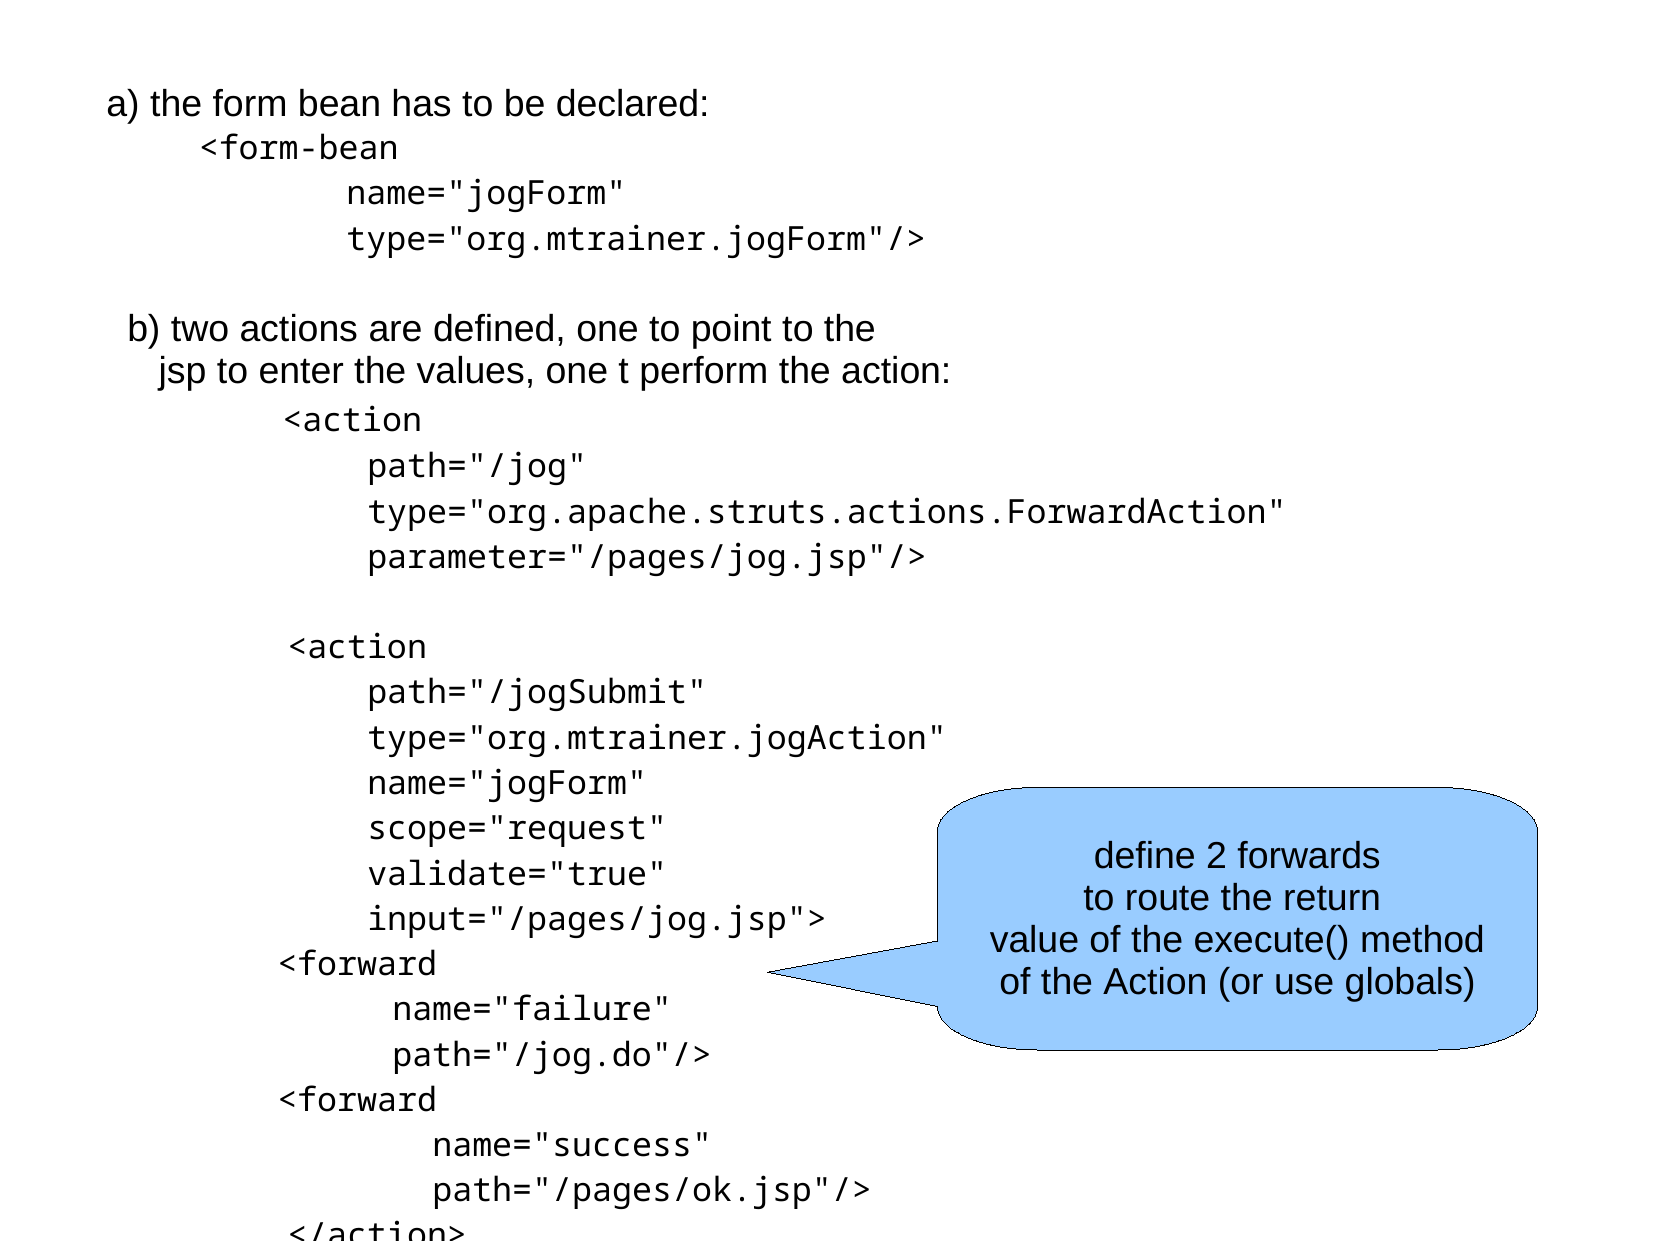

a) the form bean has to be declared:
 <form-bean
 name="jogForm"
 type="org.mtrainer.jogForm"/>
b) two actions are defined, one to point to the
 jsp to enter the values, one t perform the action:
 <action
 path="/jog"
 type="org.apache.struts.actions.ForwardAction"
 parameter="/pages/jog.jsp"/>
 <action
 path="/jogSubmit"
 type="org.mtrainer.jogAction"
 name="jogForm"
 scope="request"
 validate="true"
 input="/pages/jog.jsp">
 	<forward
 		 name="failure"
 		 path="/jog.do"/>
 		<forward
 		 name="success"
 		 path="/pages/ok.jsp"/>
 </action>
define 2 forwards
to route the return
value of the execute() method
of the Action (or use globals)